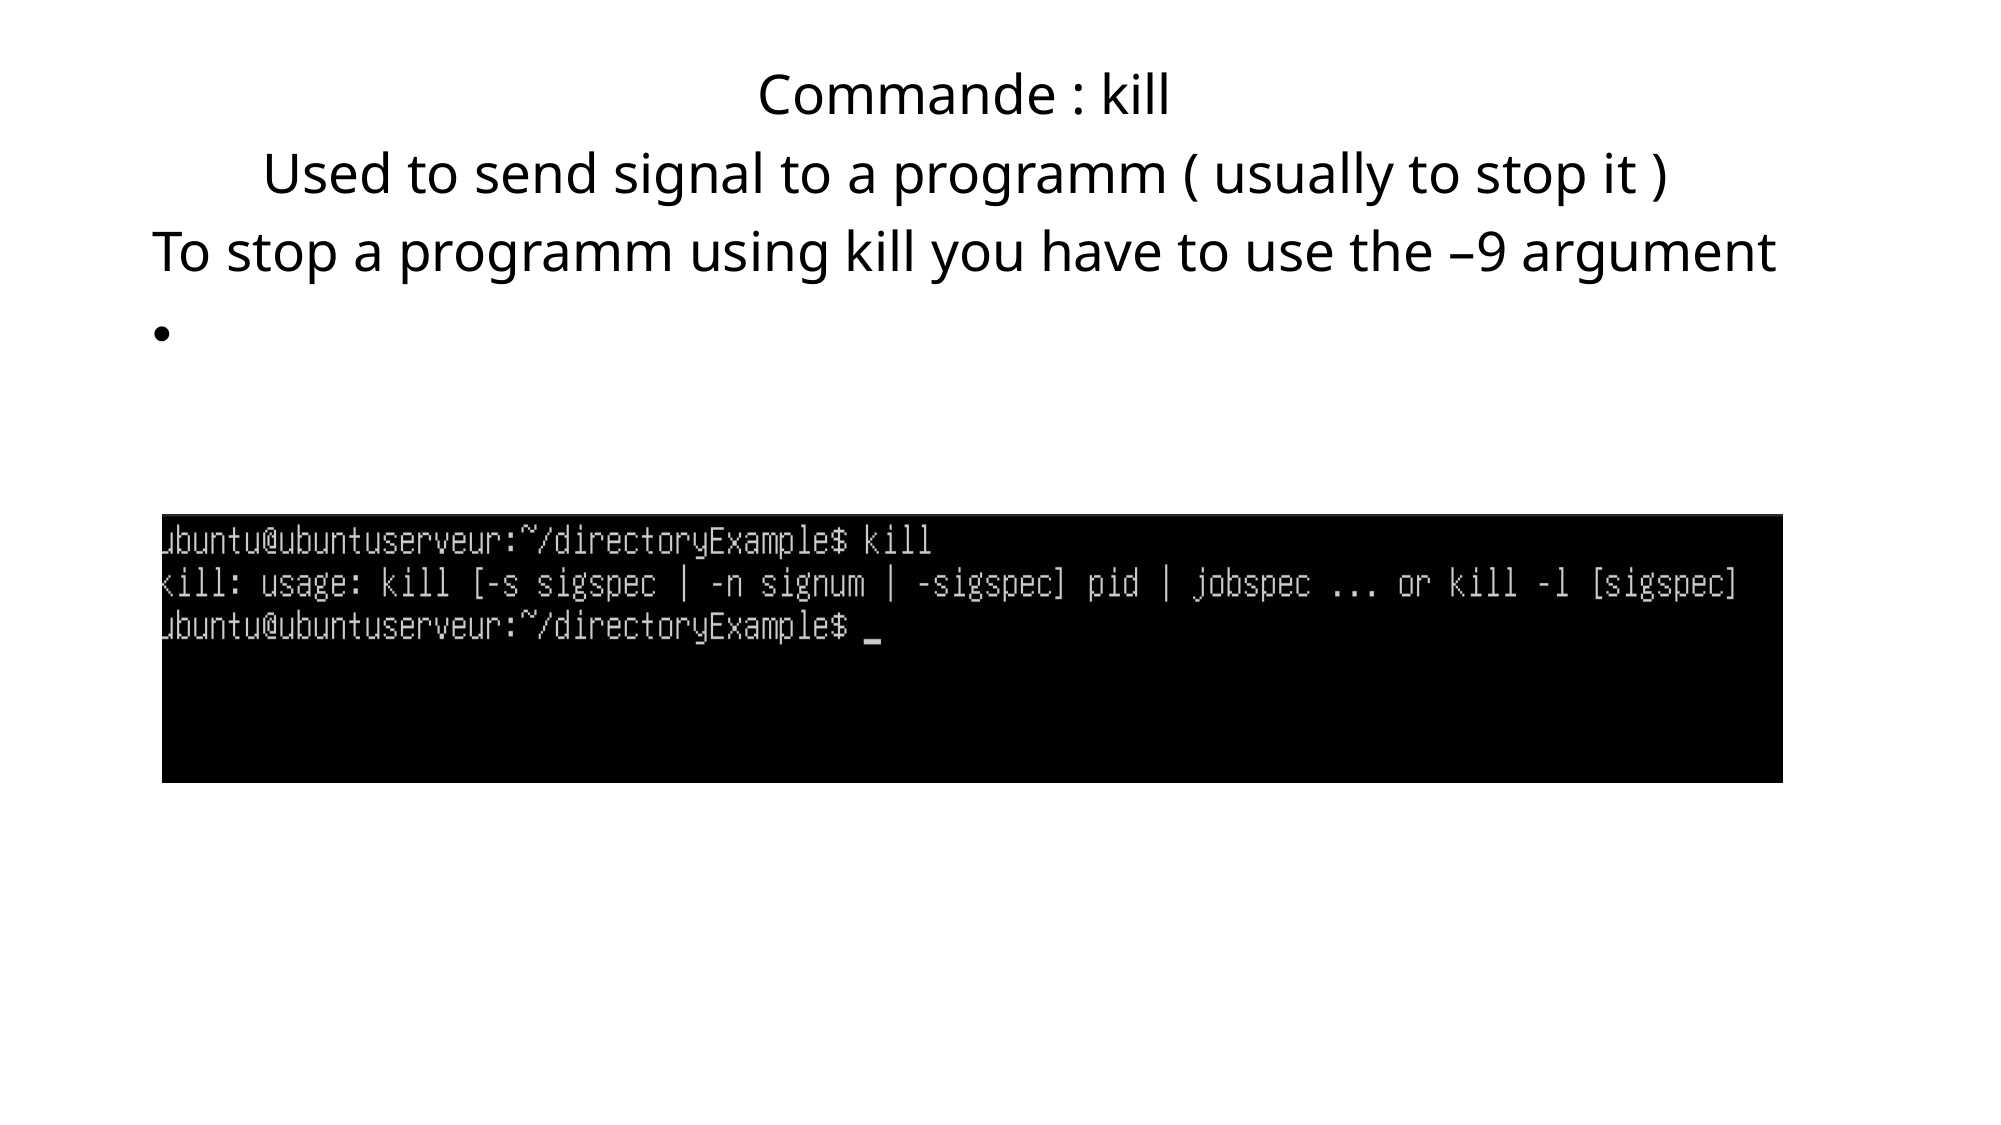

# Commande : kill
Used to send signal to a programm ( usually to stop it )
To stop a programm using kill you have to use the –9 argument